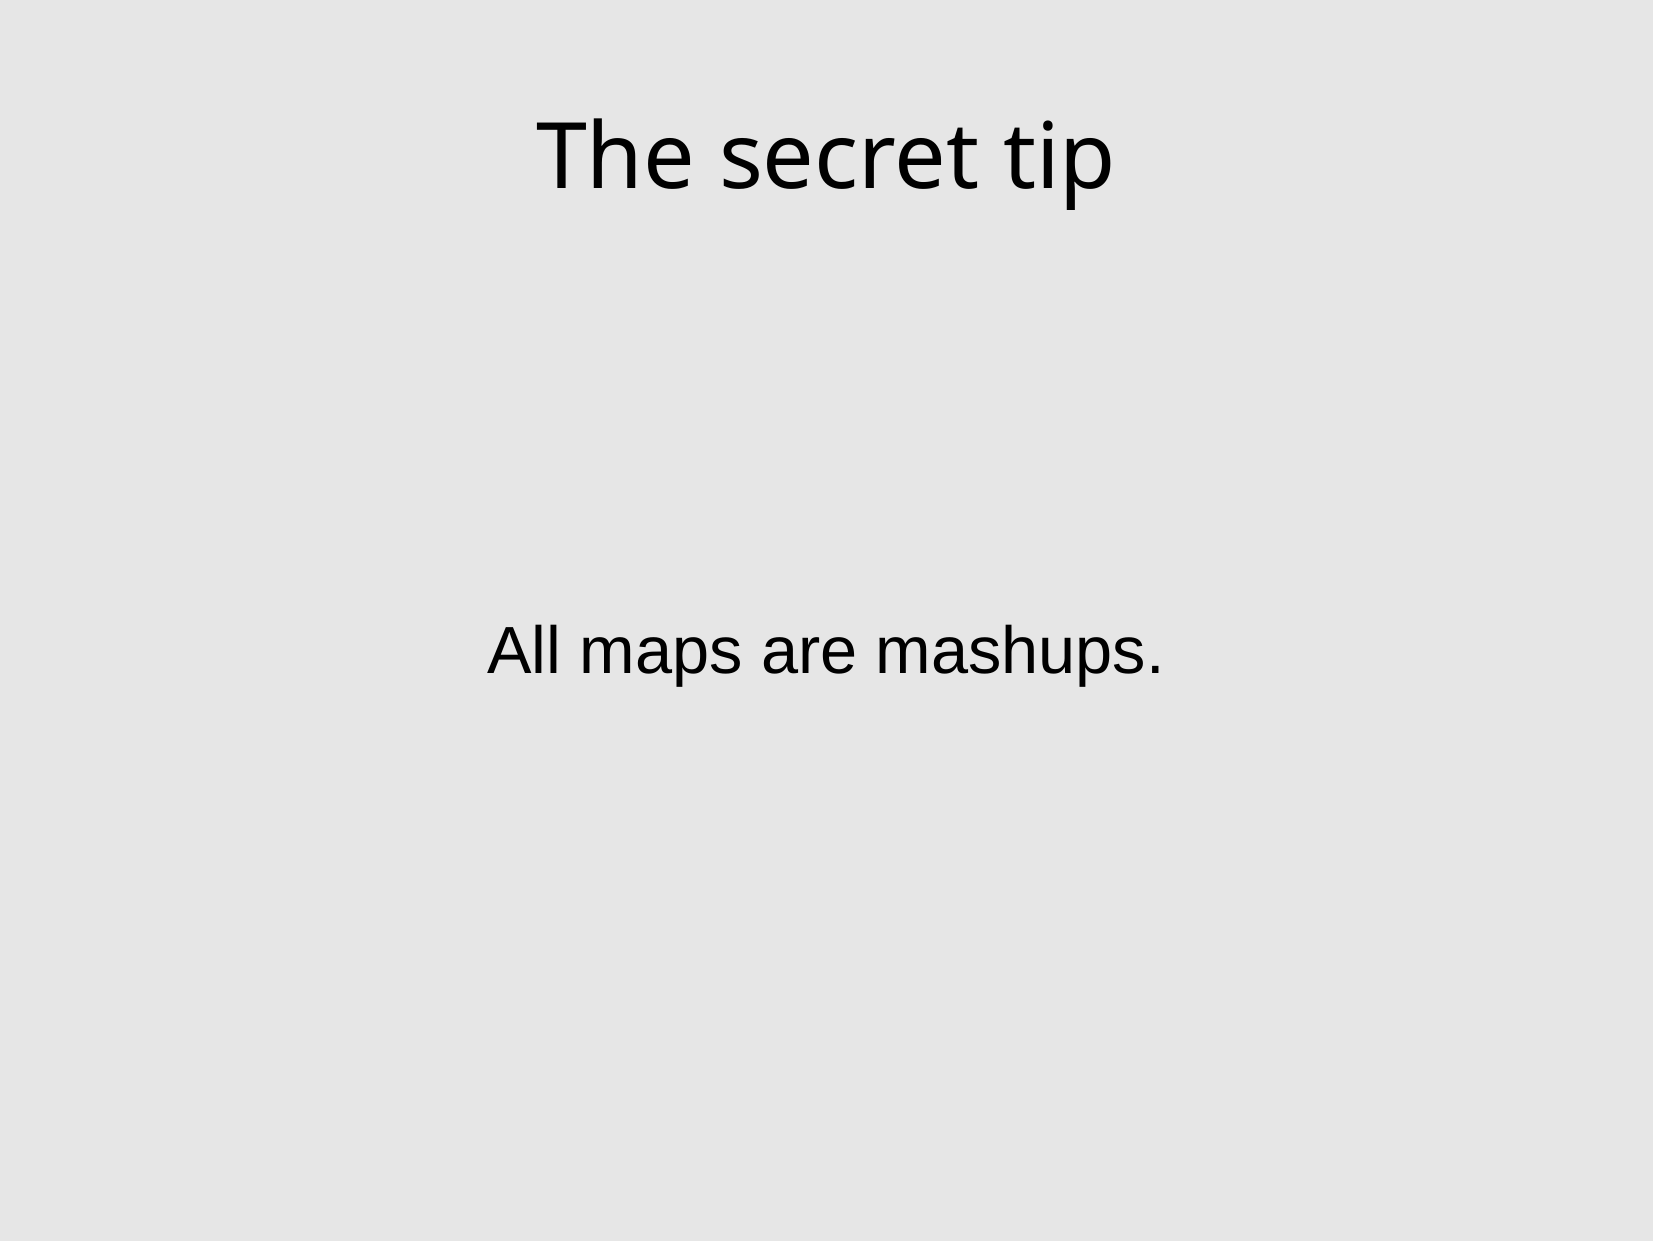

# The secret tip
All maps are mashups.